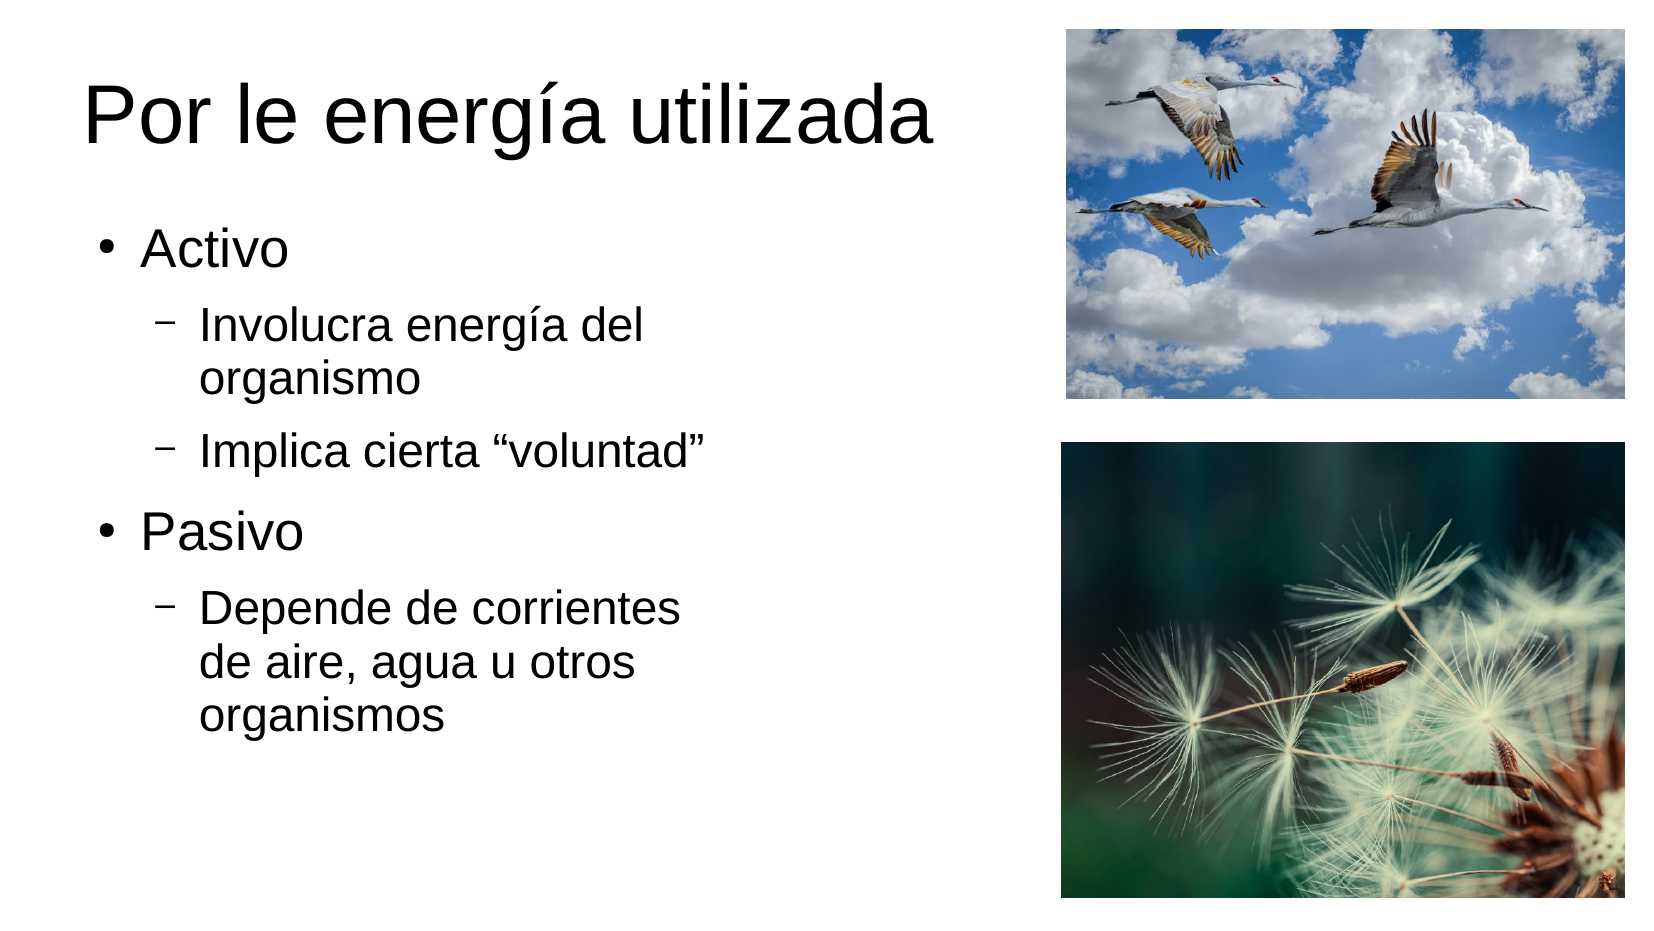

# Por le energía utilizada
Activo
Involucra energía del organismo
Implica cierta “voluntad”
Pasivo
Depende de corrientes de aire, agua u otros organismos